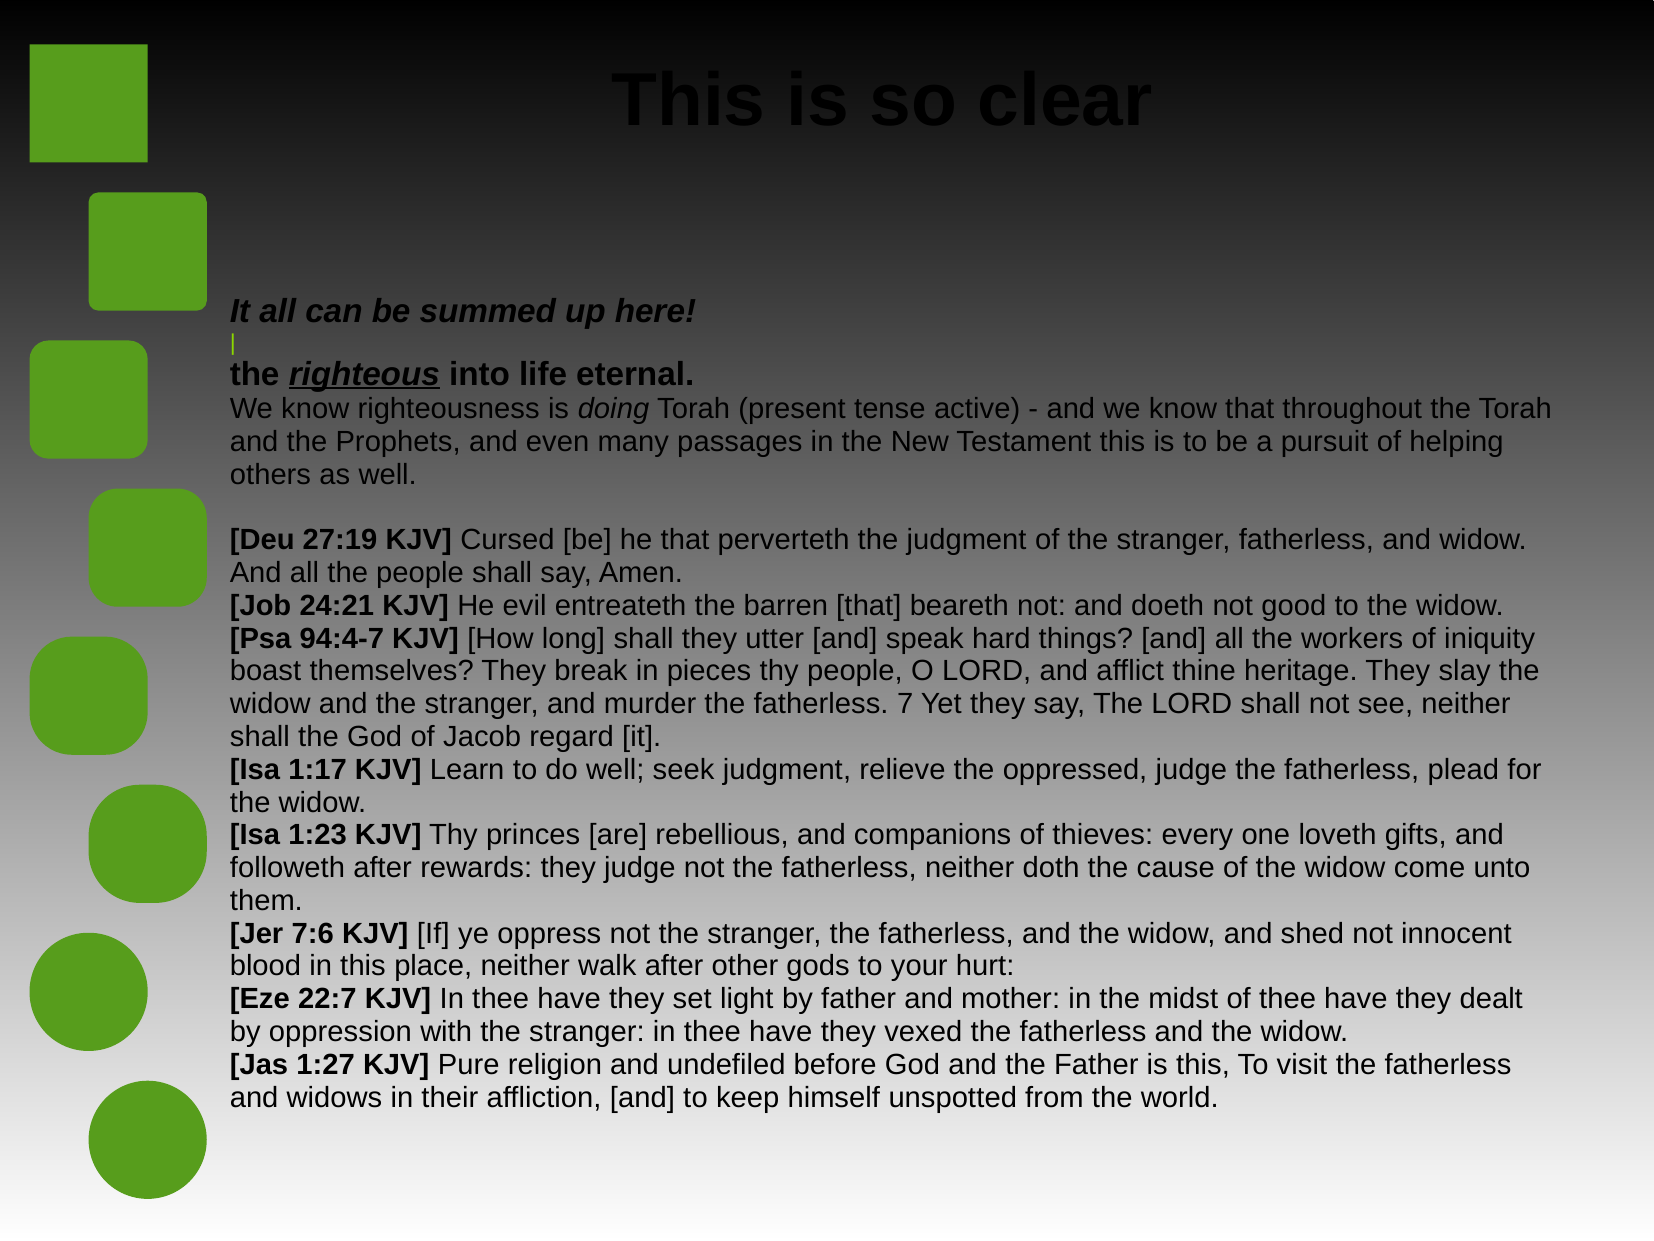

This is so clear
It all can be summed up here!
|
the righteous into life eternal.
We know righteousness is doing Torah (present tense active) - and we know that throughout the Torah and the Prophets, and even many passages in the New Testament this is to be a pursuit of helping others as well.
[Deu 27:19 KJV] Cursed [be] he that perverteth the judgment of the stranger, fatherless, and widow. And all the people shall say, Amen.
[Job 24:21 KJV] He evil entreateth the barren [that] beareth not: and doeth not good to the widow.
[Psa 94:4-7 KJV] [How long] shall they utter [and] speak hard things? [and] all the workers of iniquity boast themselves? They break in pieces thy people, O LORD, and afflict thine heritage. They slay the widow and the stranger, and murder the fatherless. 7 Yet they say, The LORD shall not see, neither shall the God of Jacob regard [it].
[Isa 1:17 KJV] Learn to do well; seek judgment, relieve the oppressed, judge the fatherless, plead for the widow.
[Isa 1:23 KJV] Thy princes [are] rebellious, and companions of thieves: every one loveth gifts, and followeth after rewards: they judge not the fatherless, neither doth the cause of the widow come unto them.
[Jer 7:6 KJV] [If] ye oppress not the stranger, the fatherless, and the widow, and shed not innocent blood in this place, neither walk after other gods to your hurt:
[Eze 22:7 KJV] In thee have they set light by father and mother: in the midst of thee have they dealt by oppression with the stranger: in thee have they vexed the fatherless and the widow.
[Jas 1:27 KJV] Pure religion and undefiled before God and the Father is this, To visit the fatherless and widows in their affliction, [and] to keep himself unspotted from the world.